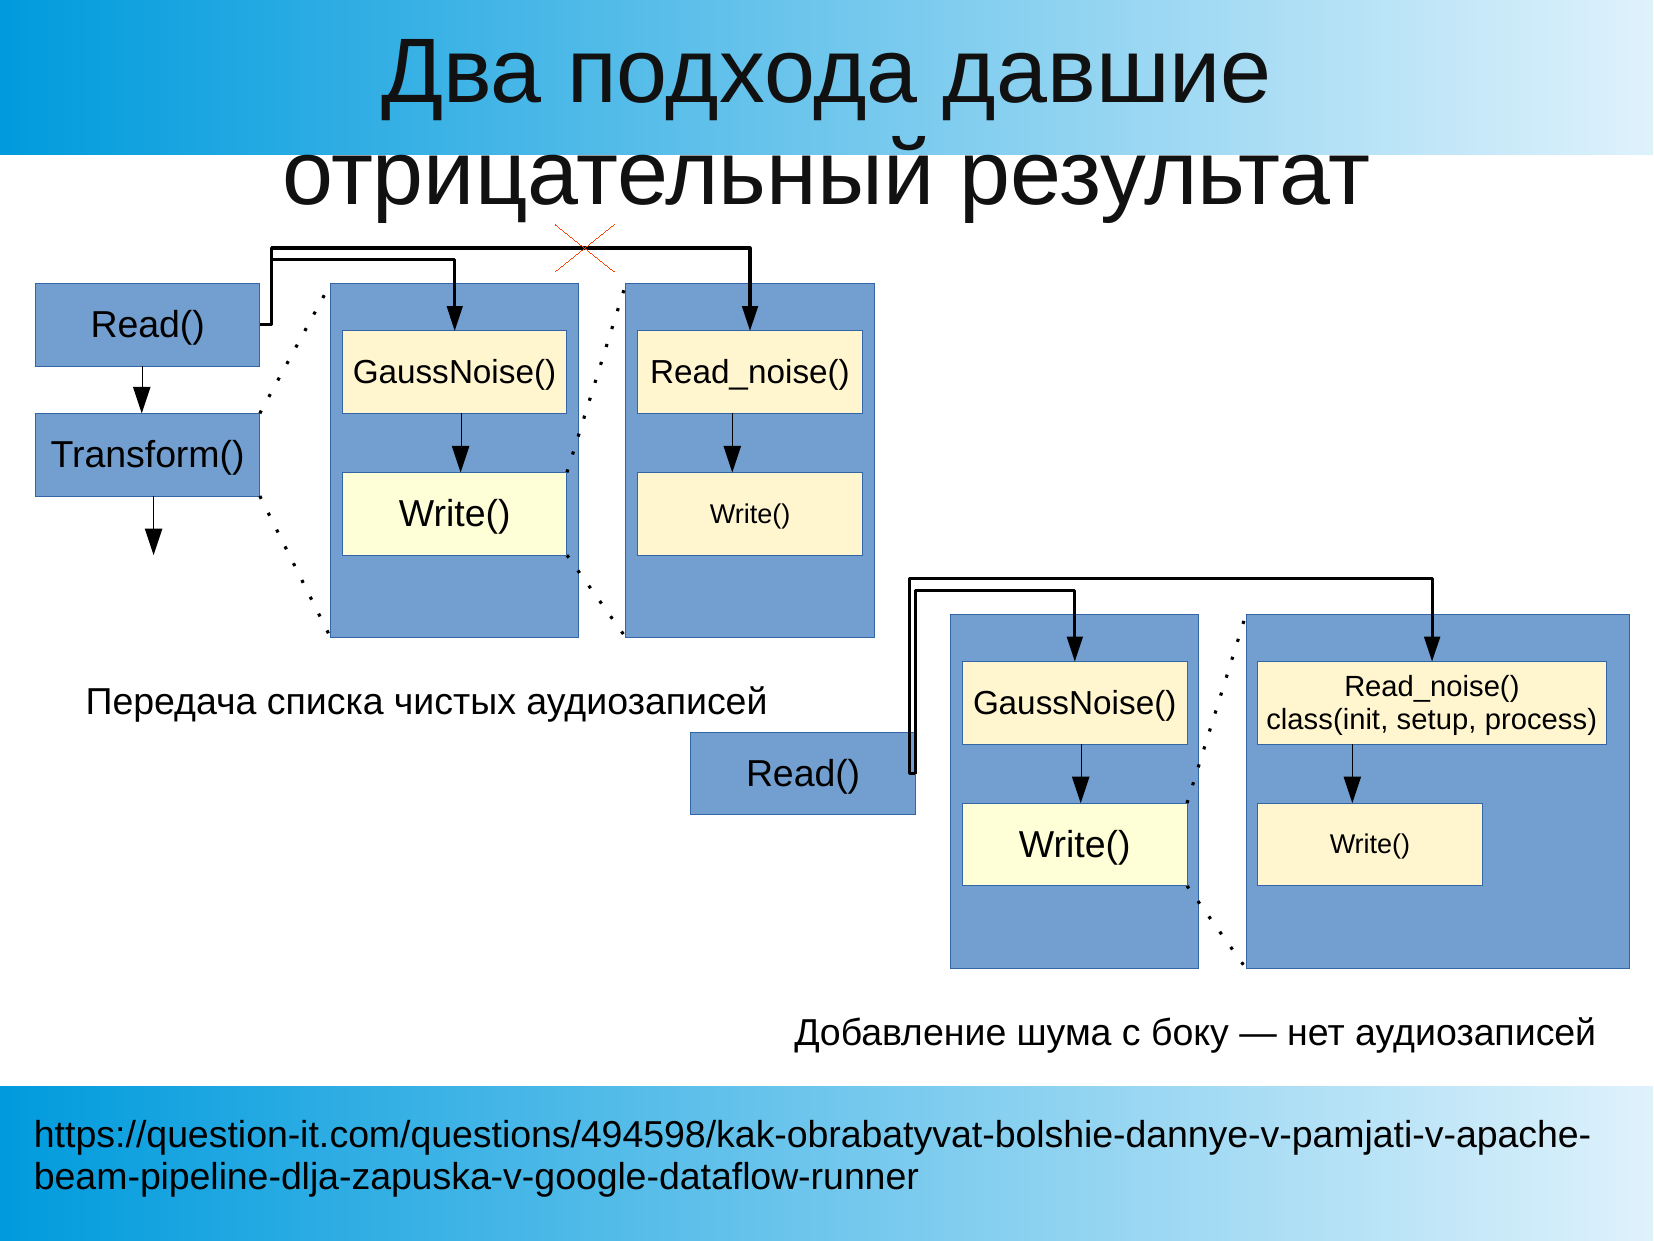

# Два подхода давшие отрицательный результат
Read()
GaussNoise()
Read_noise()
Transform()
Write()
Write()
GaussNoise()
Read_noise()
class(init, setup, process)
Передача списка чистых аудиозаписей
Read()
Write()
Write()
Добавление шума с боку — нет аудиозаписей
https://question-it.com/questions/494598/kak-obrabatyvat-bolshie-dannye-v-pamjati-v-apache-beam-pipeline-dlja-zapuska-v-google-dataflow-runner